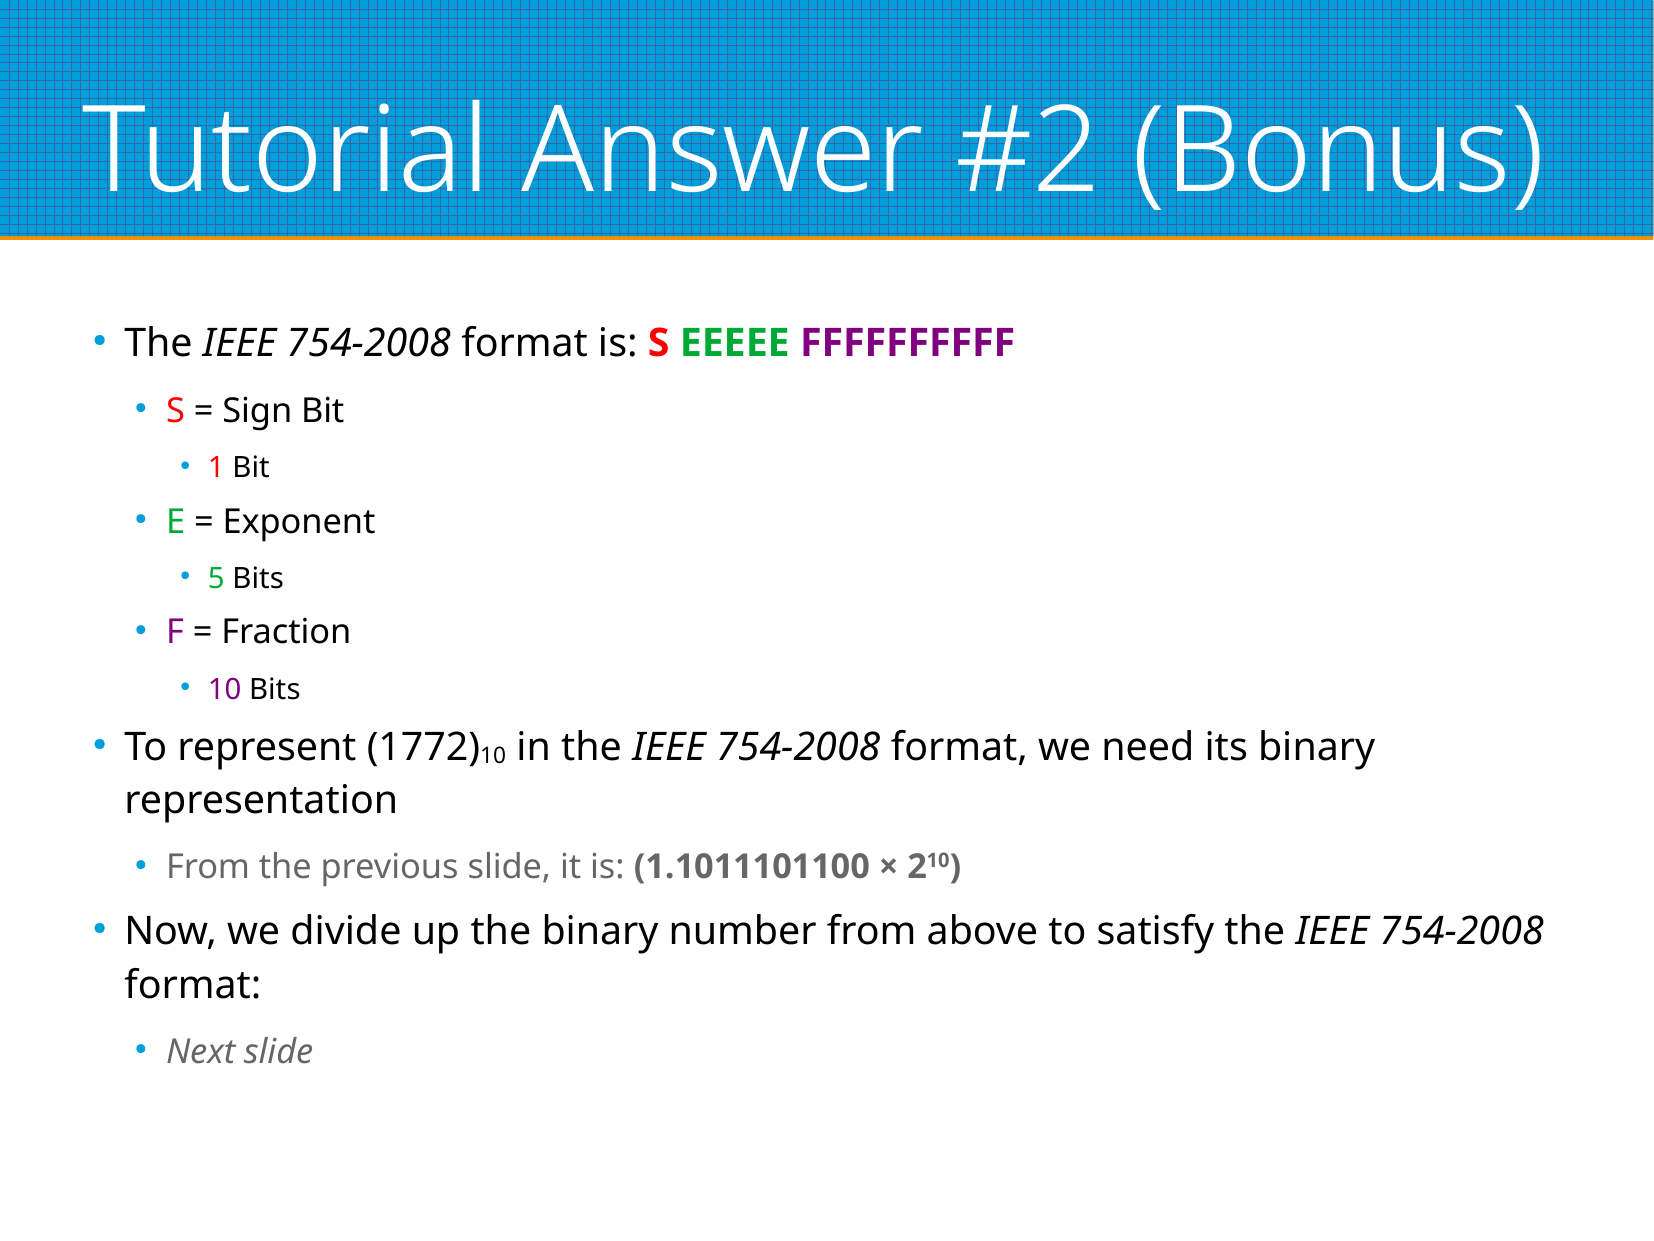

# Tutorial Answer #2 (Bonus)
The IEEE 754-2008 format is: S EEEEE FFFFFFFFFF
S = Sign Bit
1 Bit
E = Exponent
5 Bits
F = Fraction
10 Bits
To represent (1772)10 in the IEEE 754-2008 format, we need its binary representation
From the previous slide, it is: (1.1011101100 × 210)
Now, we divide up the binary number from above to satisfy the IEEE 754-2008 format:
Next slide